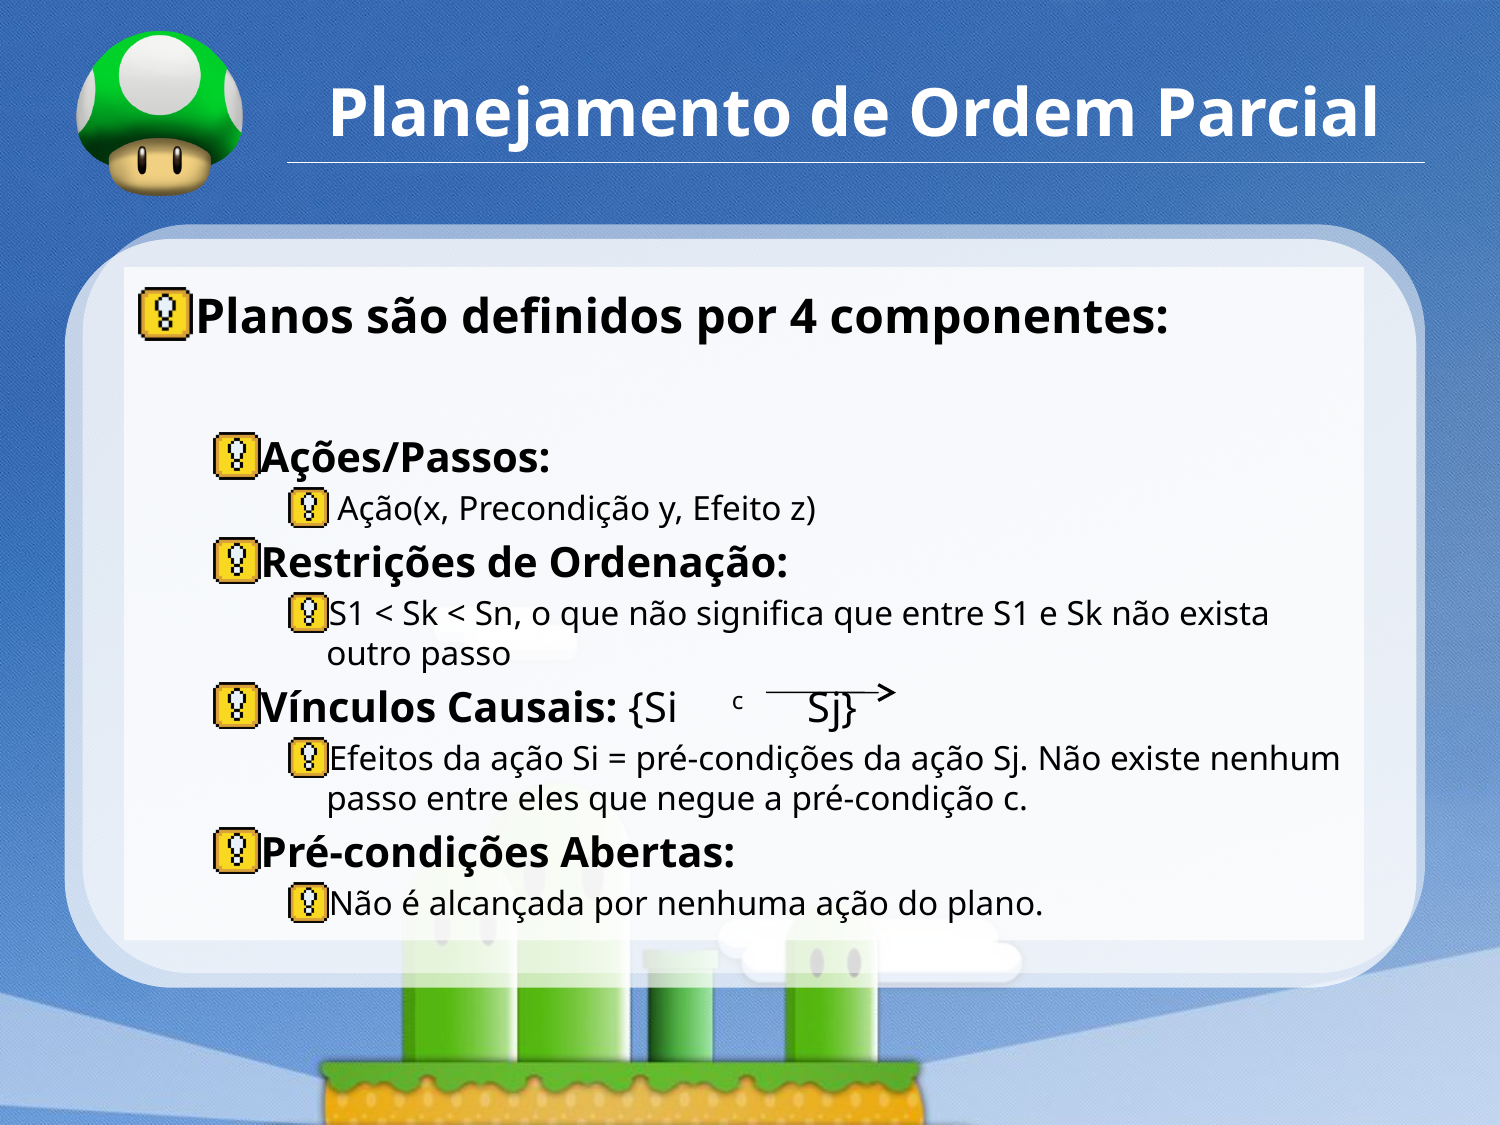

# Planejamento de Ordem Parcial
Planos são definidos por 4 componentes:
Ações/Passos:
 Ação(x, Precondição y, Efeito z)
Restrições de Ordenação:
S1 < Sk < Sn, o que não significa que entre S1 e Sk não exista outro passo
Vínculos Causais: {Si c Sj}
Efeitos da ação Si = pré-condições da ação Sj. Não existe nenhum passo entre eles que negue a pré-condição c.
Pré-condições Abertas:
Não é alcançada por nenhuma ação do plano.